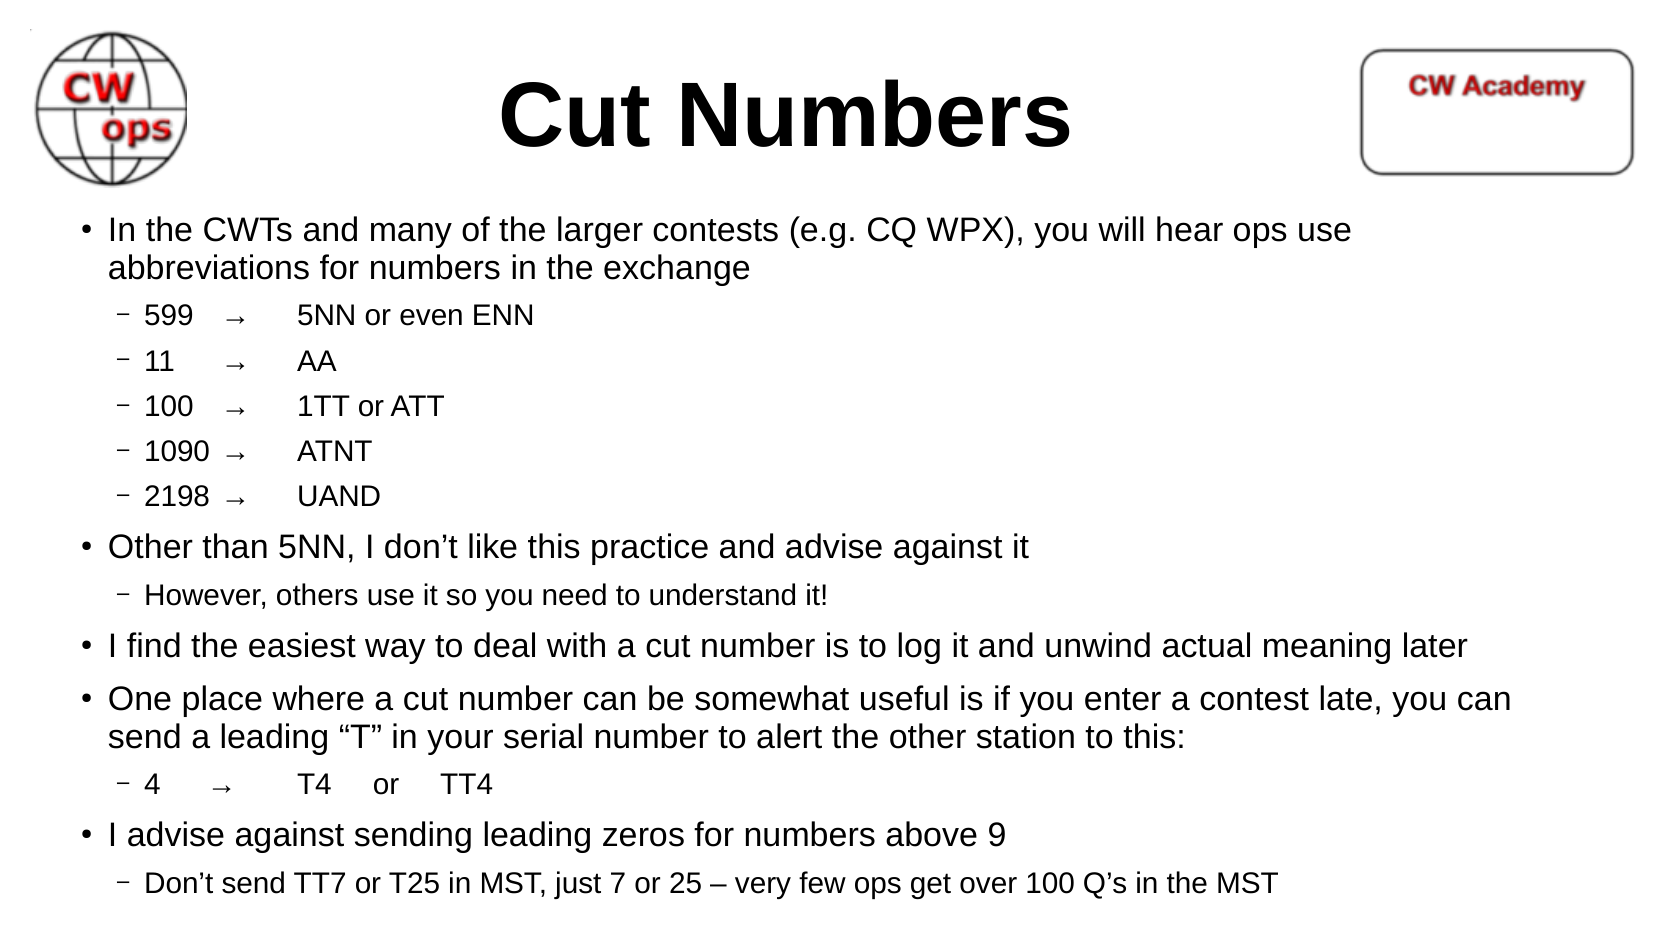

# Cut Numbers
In the CWTs and many of the larger contests (e.g. CQ WPX), you will hear ops use abbreviations for numbers in the exchange
599 		→ 		 	5NN or even ENN
11 		→ 		 	AA
100 		→ 			 	1TT or ATT
1090		→		 	ATNT
2198		→			 	UAND
Other than 5NN, I don’t like this practice and advise against it
However, others use it so you need to understand it!
I find the easiest way to deal with a cut number is to log it and unwind actual meaning later
One place where a cut number can be somewhat useful is if you enter a contest late, you can send a leading “T” in your serial number to alert the other station to this:
4				 →			 	T4 or TT4
I advise against sending leading zeros for numbers above 9
Don’t send TT7 or T25 in MST, just 7 or 25 – very few ops get over 100 Q’s in the MST